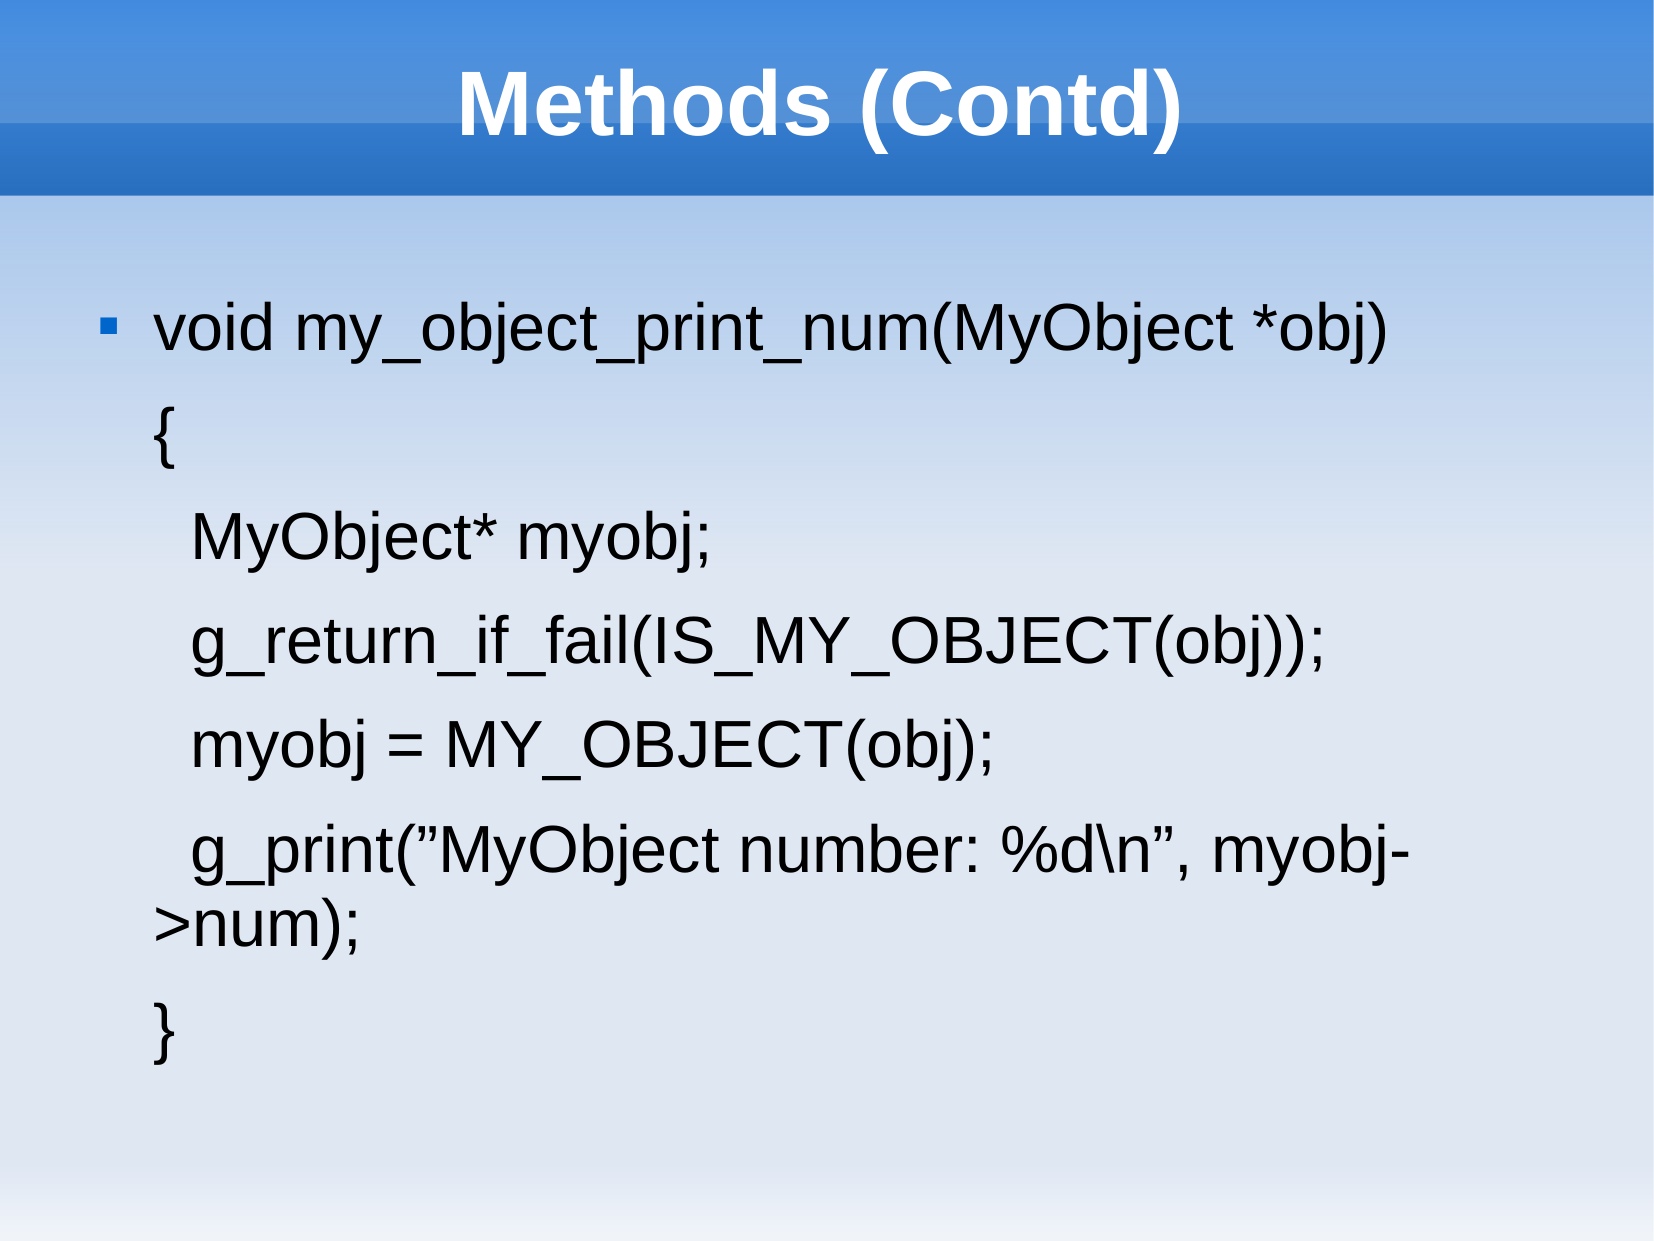

# Methods (Contd)
void my_object_print_num(MyObject *obj)
{
 MyObject* myobj;
 g_return_if_fail(IS_MY_OBJECT(obj));
 myobj = MY_OBJECT(obj);
 g_print(”MyObject number: %d\n”, myobj->num);
}